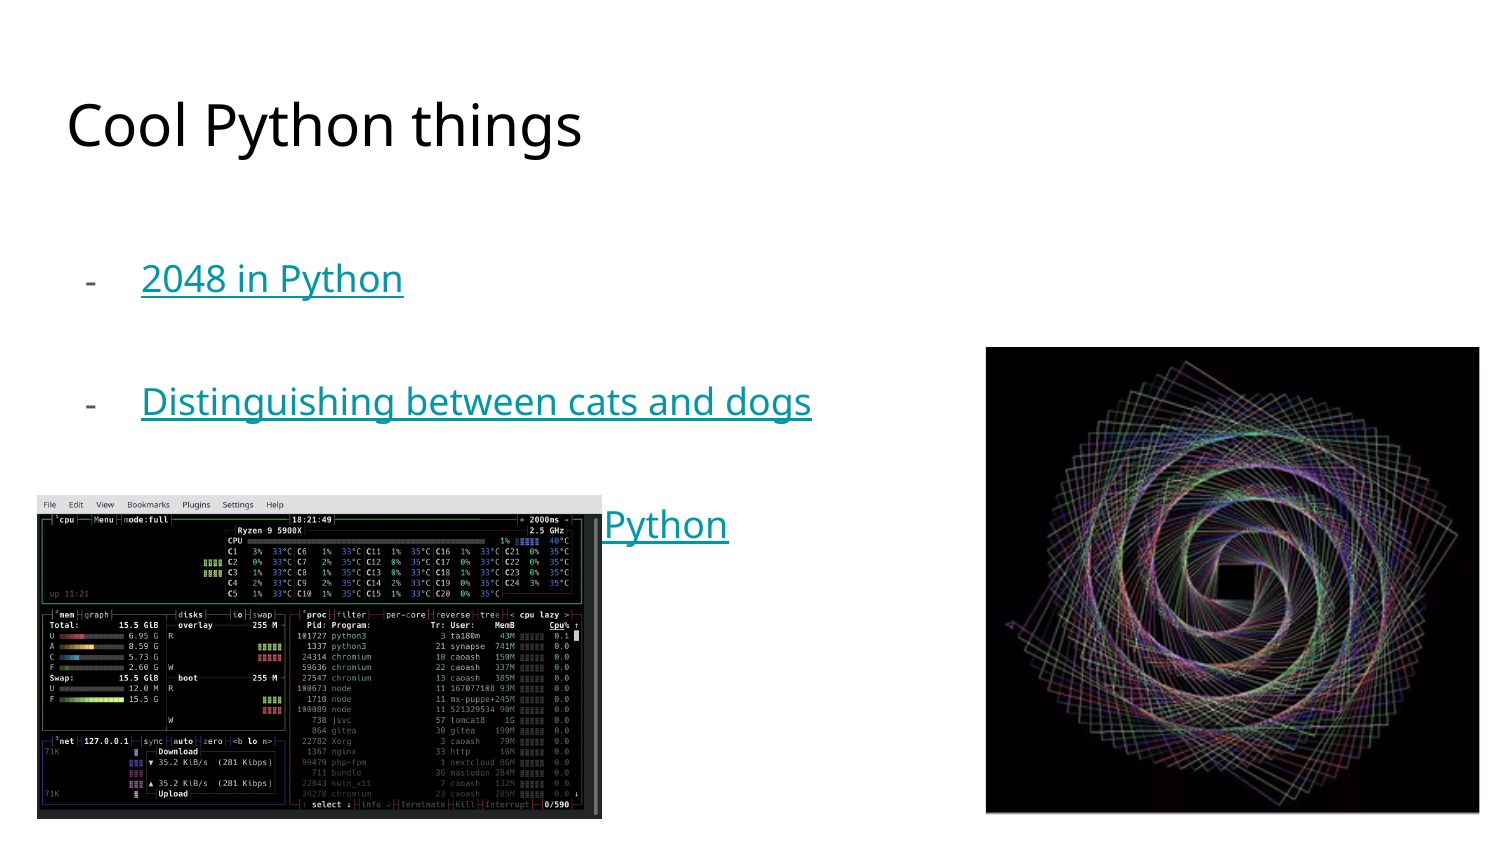

# Cool Python things
2048 in Python
Distinguishing between cats and dogs
bpytop system monitor in Python